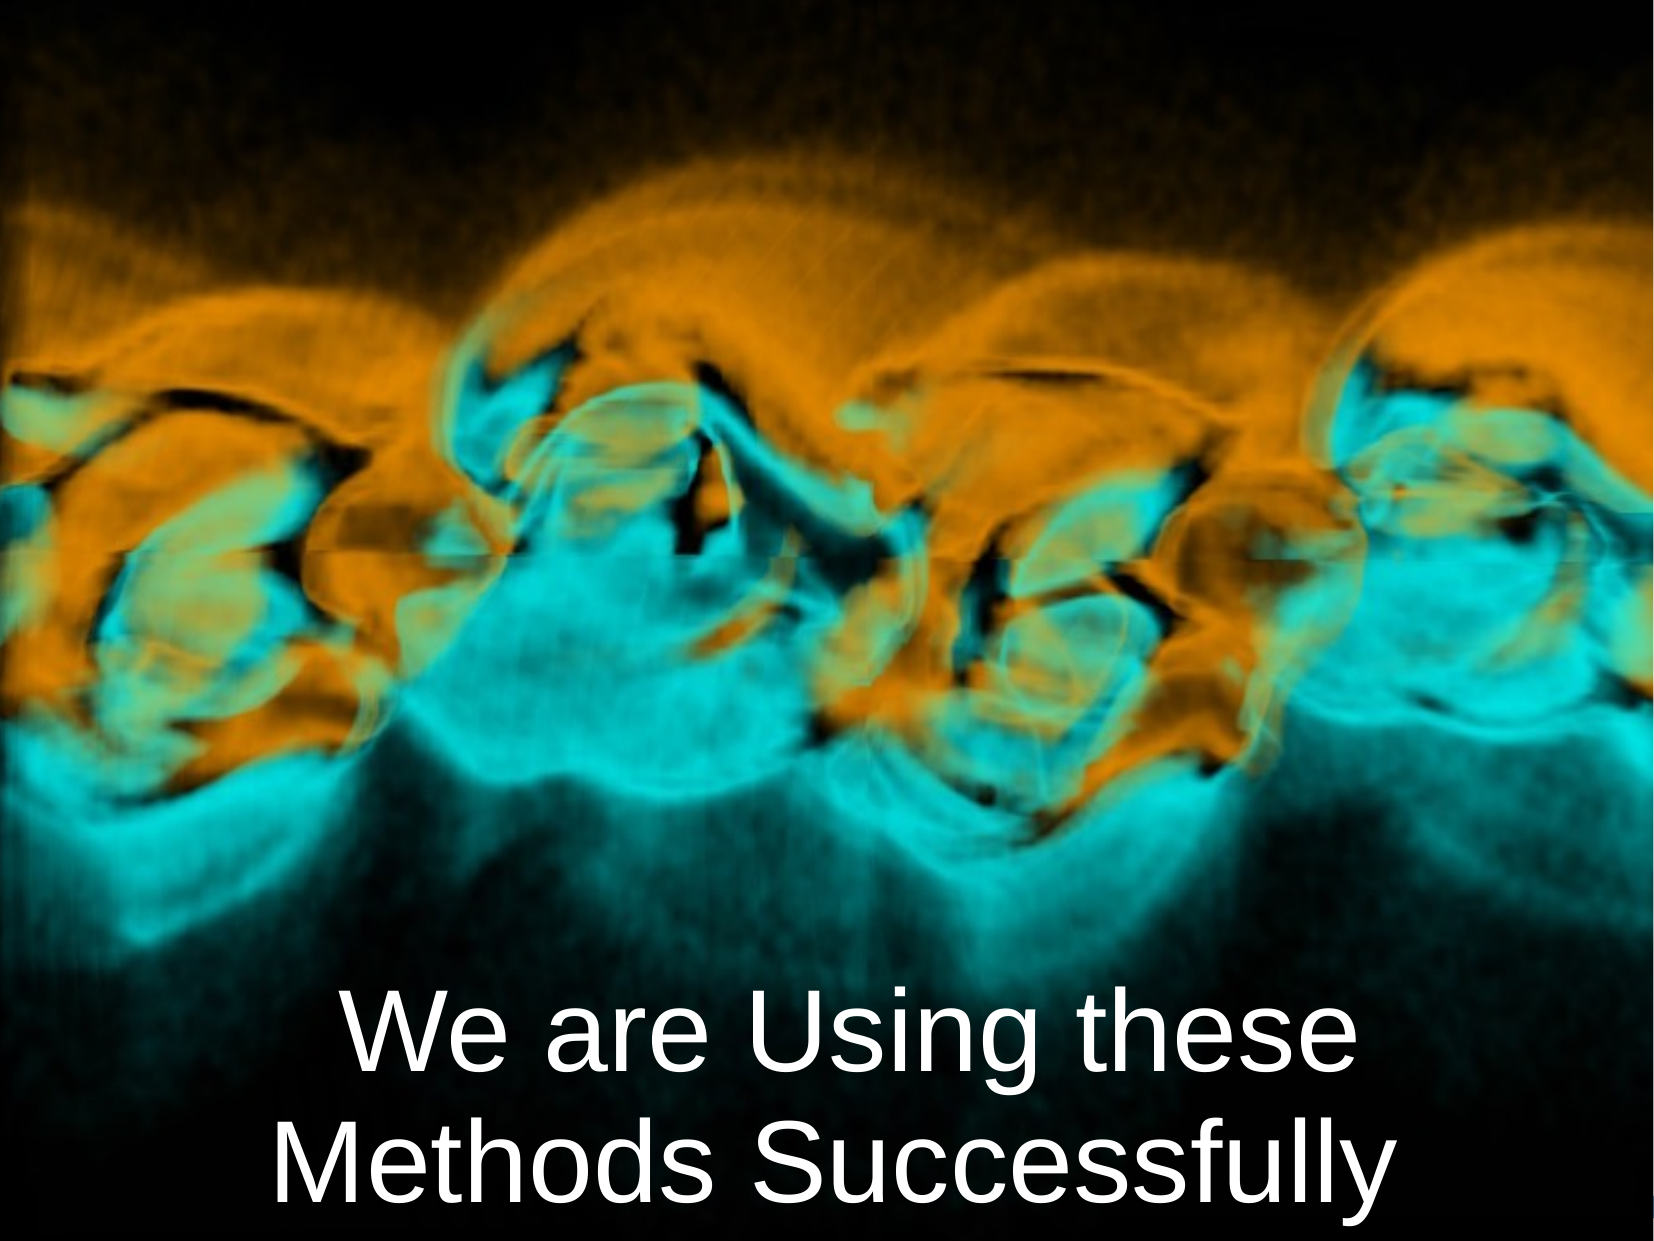

# We are Using these Methods Successfully